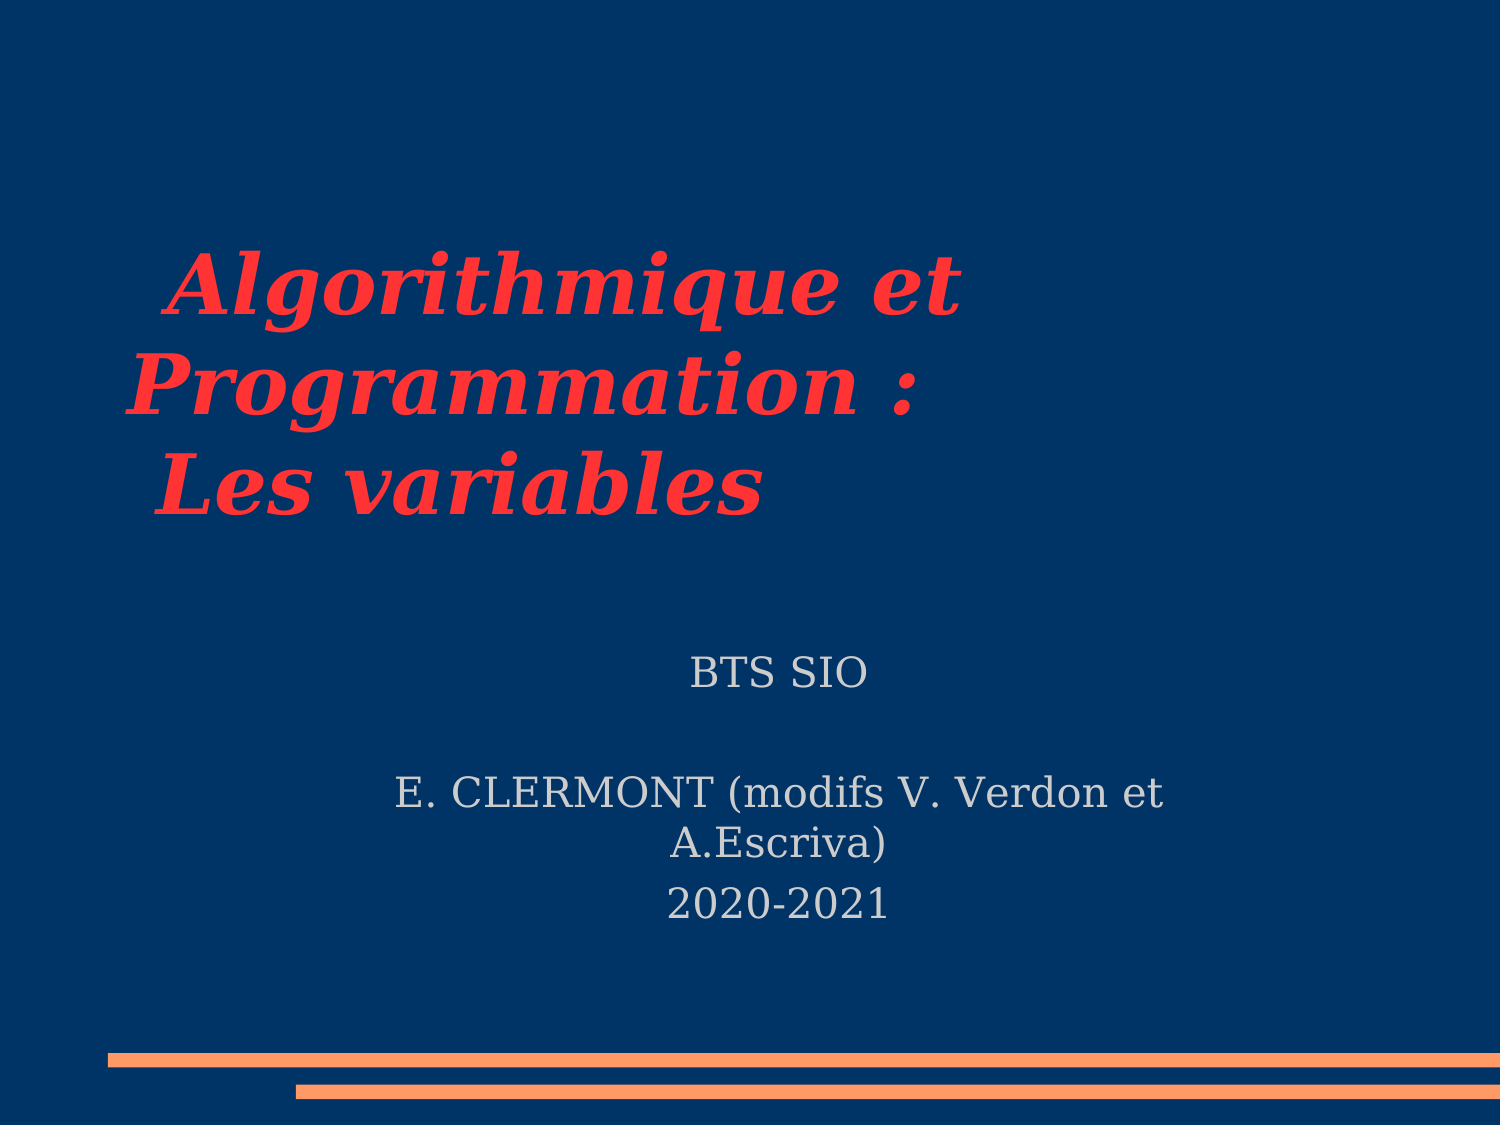

# Algorithmique et Programmation : Les variables
BTS SIO
E. CLERMONT (modifs V. Verdon et A.Escriva)
2020-2021